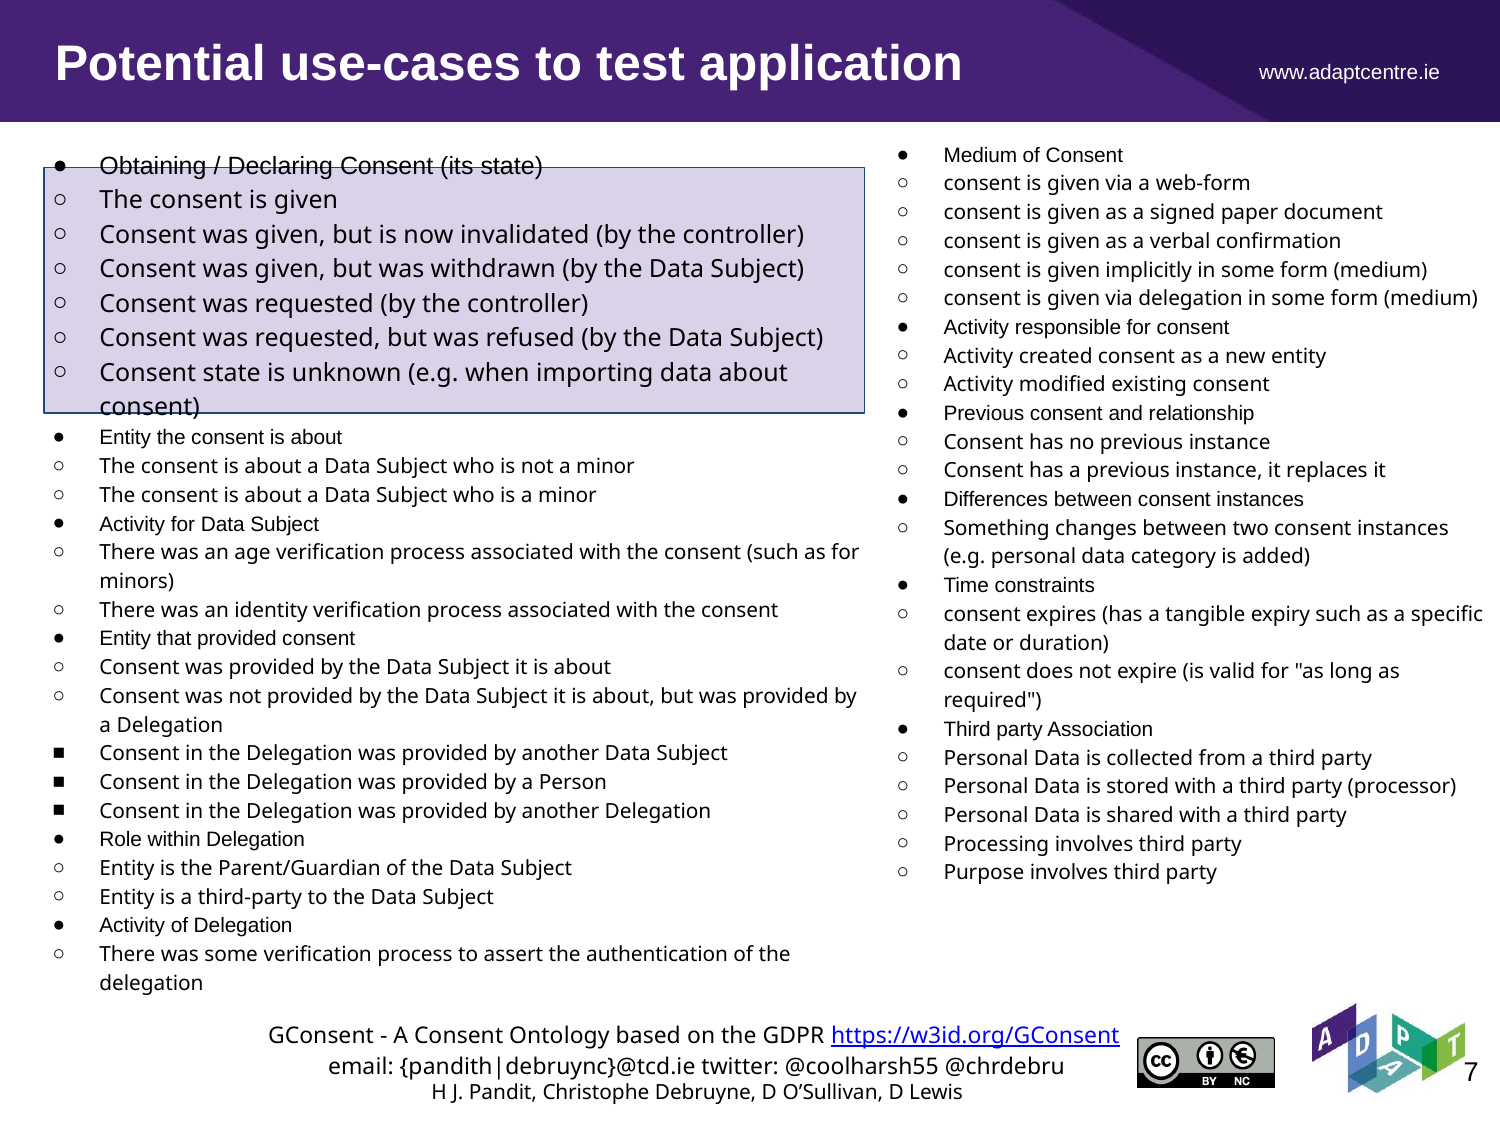

Potential use-cases to test application
# Medium of Consent
consent is given via a web-form
consent is given as a signed paper document
consent is given as a verbal confirmation
consent is given implicitly in some form (medium)
consent is given via delegation in some form (medium)
Activity responsible for consent
Activity created consent as a new entity
Activity modified existing consent
Previous consent and relationship
Consent has no previous instance
Consent has a previous instance, it replaces it
Differences between consent instances
Something changes between two consent instances (e.g. personal data category is added)
Time constraints
consent expires (has a tangible expiry such as a specific date or duration)
consent does not expire (is valid for "as long as required")
Third party Association
Personal Data is collected from a third party
Personal Data is stored with a third party (processor)
Personal Data is shared with a third party
Processing involves third party
Purpose involves third party
Obtaining / Declaring Consent (its state)
The consent is given
Consent was given, but is now invalidated (by the controller)
Consent was given, but was withdrawn (by the Data Subject)
Consent was requested (by the controller)
Consent was requested, but was refused (by the Data Subject)
Consent state is unknown (e.g. when importing data about consent)
Entity the consent is about
The consent is about a Data Subject who is not a minor
The consent is about a Data Subject who is a minor
Activity for Data Subject
There was an age verification process associated with the consent (such as for minors)
There was an identity verification process associated with the consent
Entity that provided consent
Consent was provided by the Data Subject it is about
Consent was not provided by the Data Subject it is about, but was provided by a Delegation
Consent in the Delegation was provided by another Data Subject
Consent in the Delegation was provided by a Person
Consent in the Delegation was provided by another Delegation
Role within Delegation
Entity is the Parent/Guardian of the Data Subject
Entity is a third-party to the Data Subject
Activity of Delegation
There was some verification process to assert the authentication of the delegation